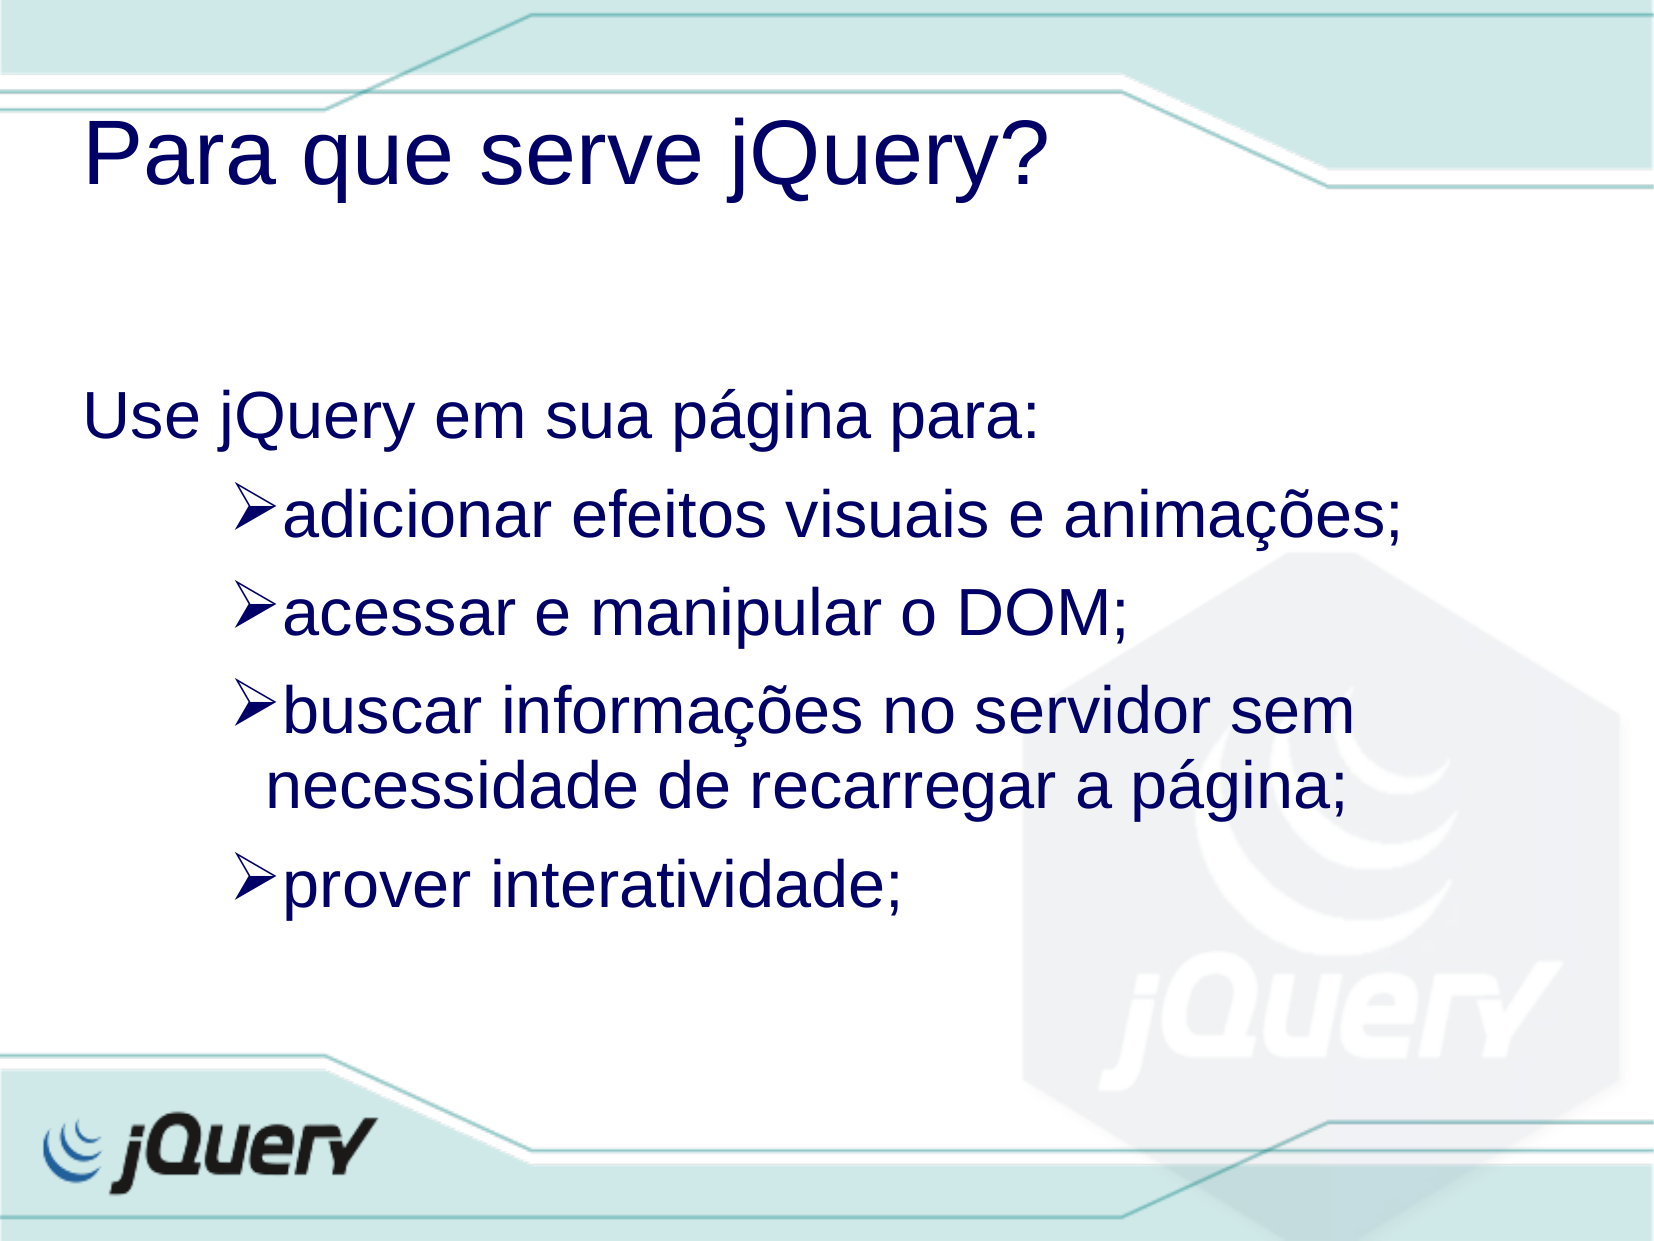

# Para que serve jQuery?
Use jQuery em sua página para:
adicionar efeitos visuais e animações;
acessar e manipular o DOM;
buscar informações no servidor sem necessidade de recarregar a página;
prover interatividade;